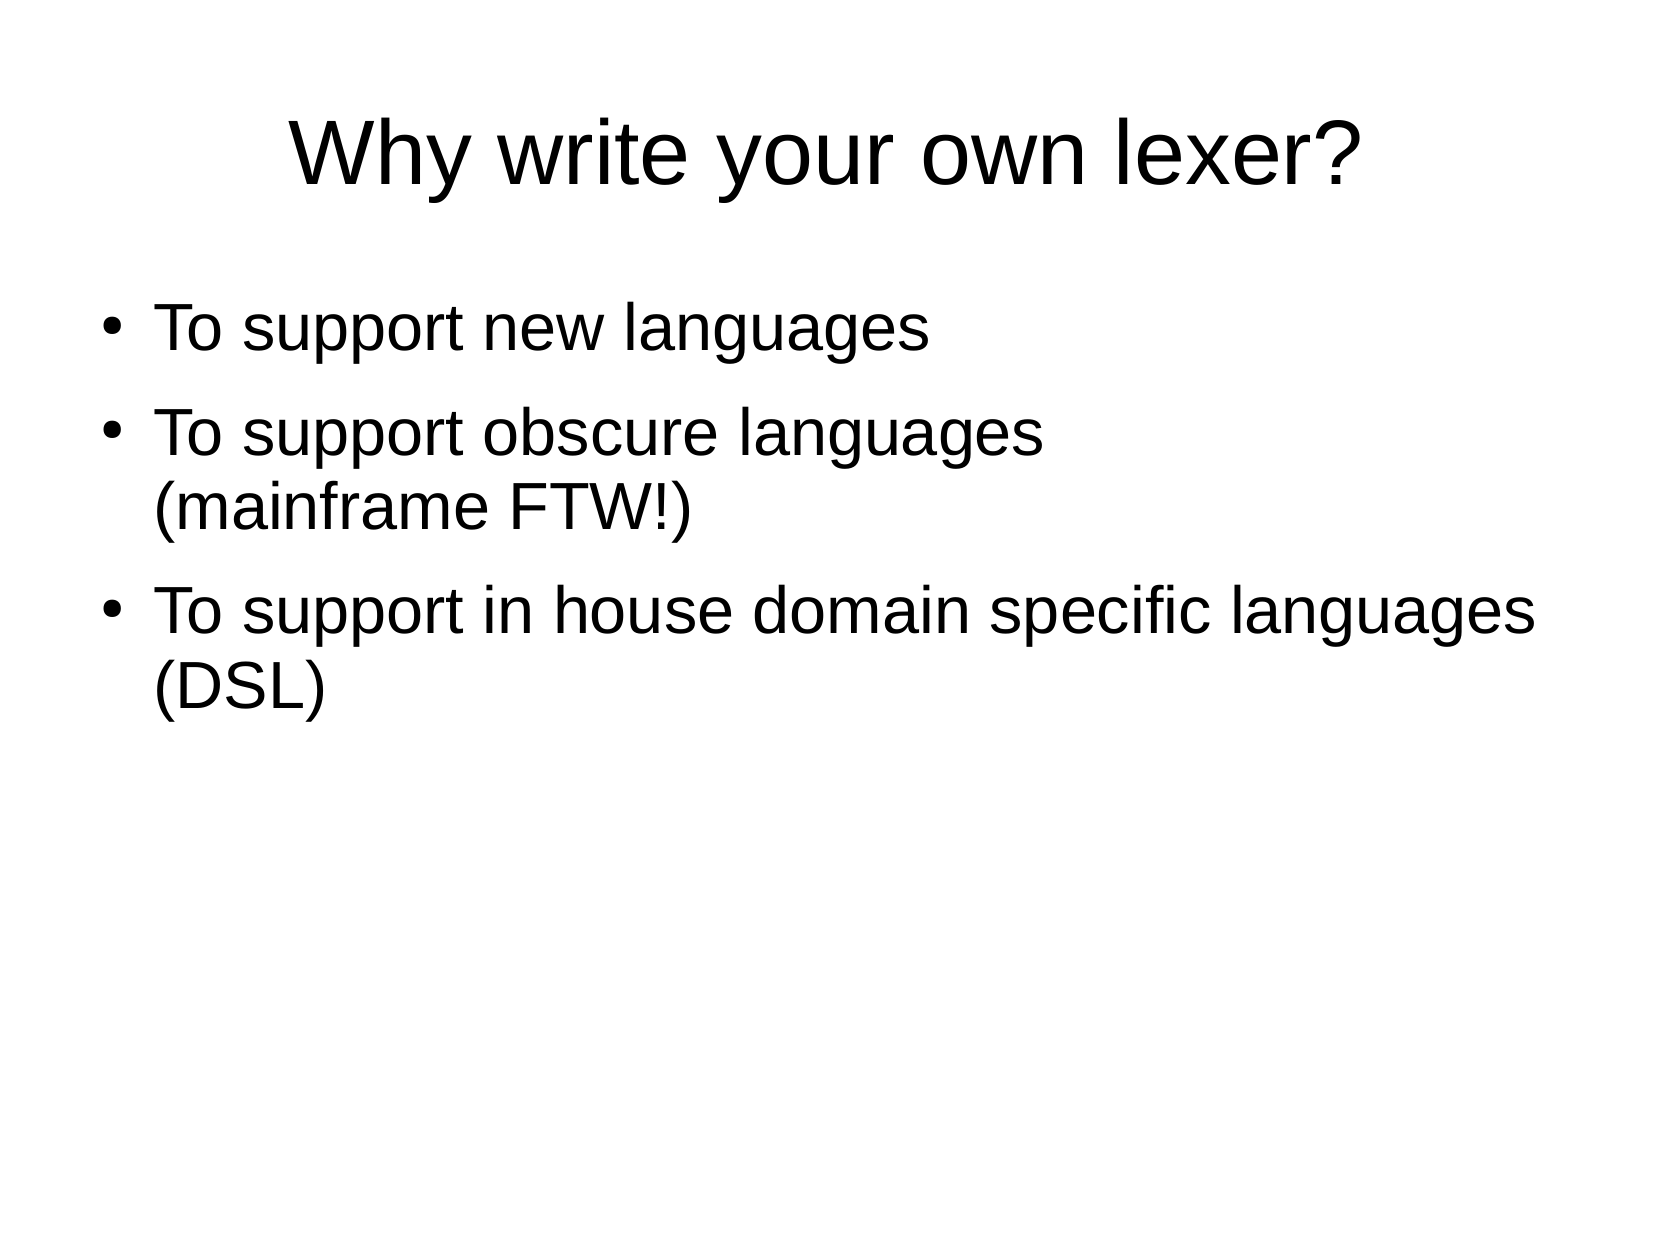

# Why write your own lexer?
To support new languages
To support obscure languages
(mainframe FTW!)
To support in house domain specific languages (DSL)